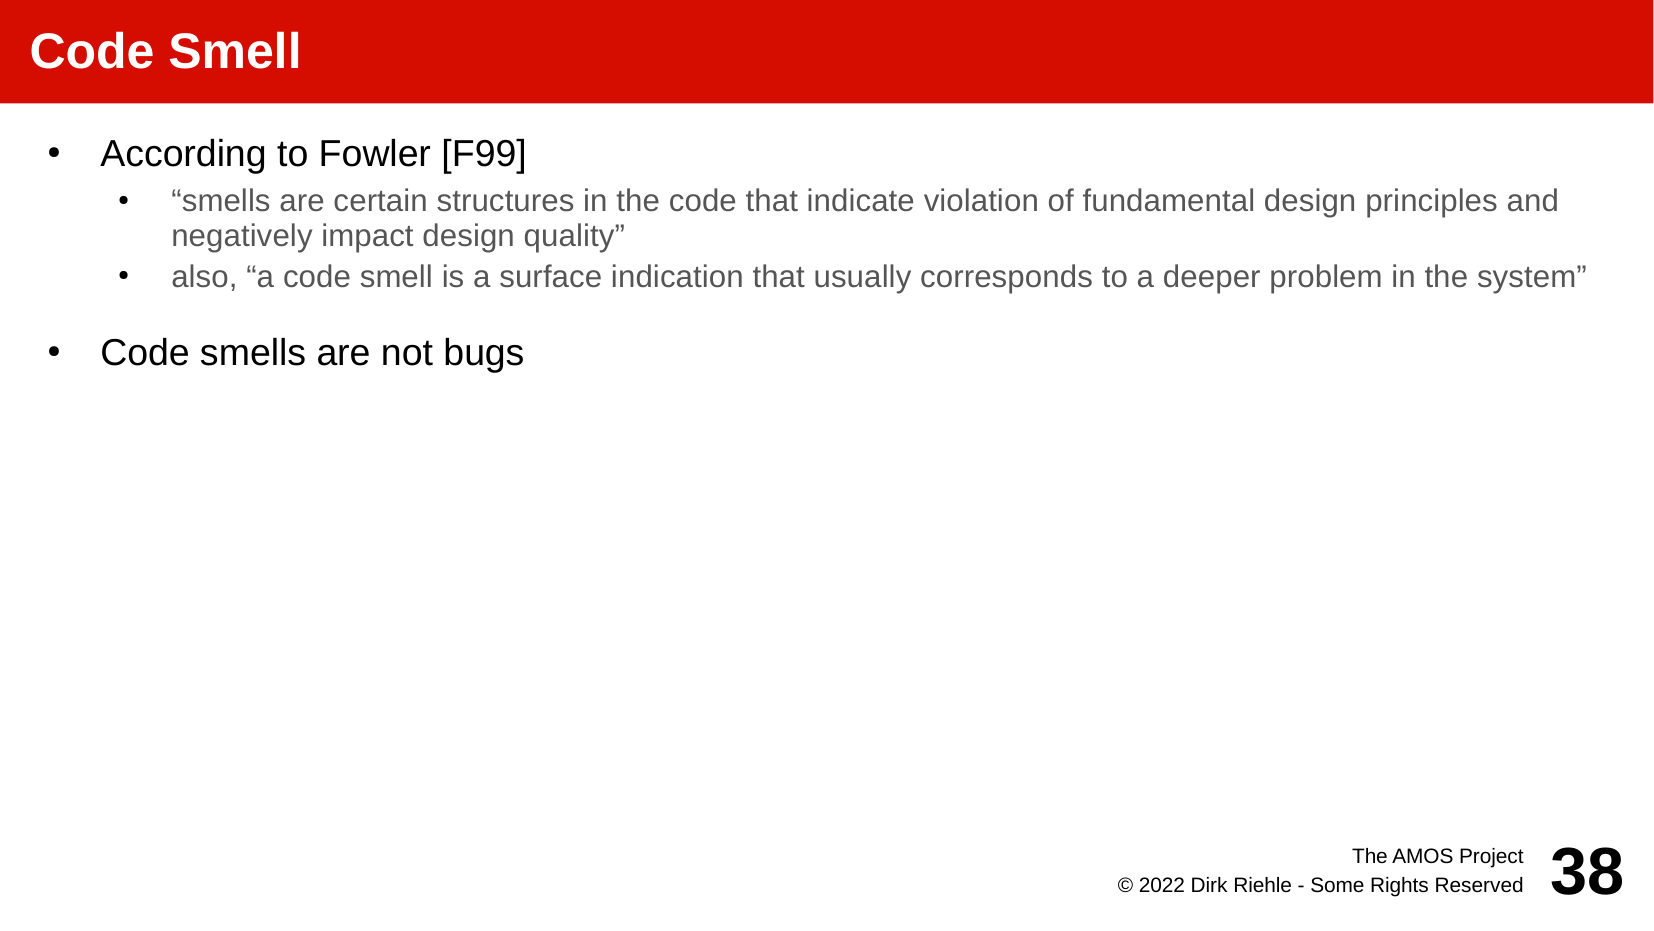

# Code Smell
According to Fowler [F99]
“smells are certain structures in the code that indicate violation of fundamental design principles and negatively impact design quality”
also, “a code smell is a surface indication that usually corresponds to a deeper problem in the system”
Code smells are not bugs
The AMOS Project
38
© 2022 Dirk Riehle - Some Rights Reserved